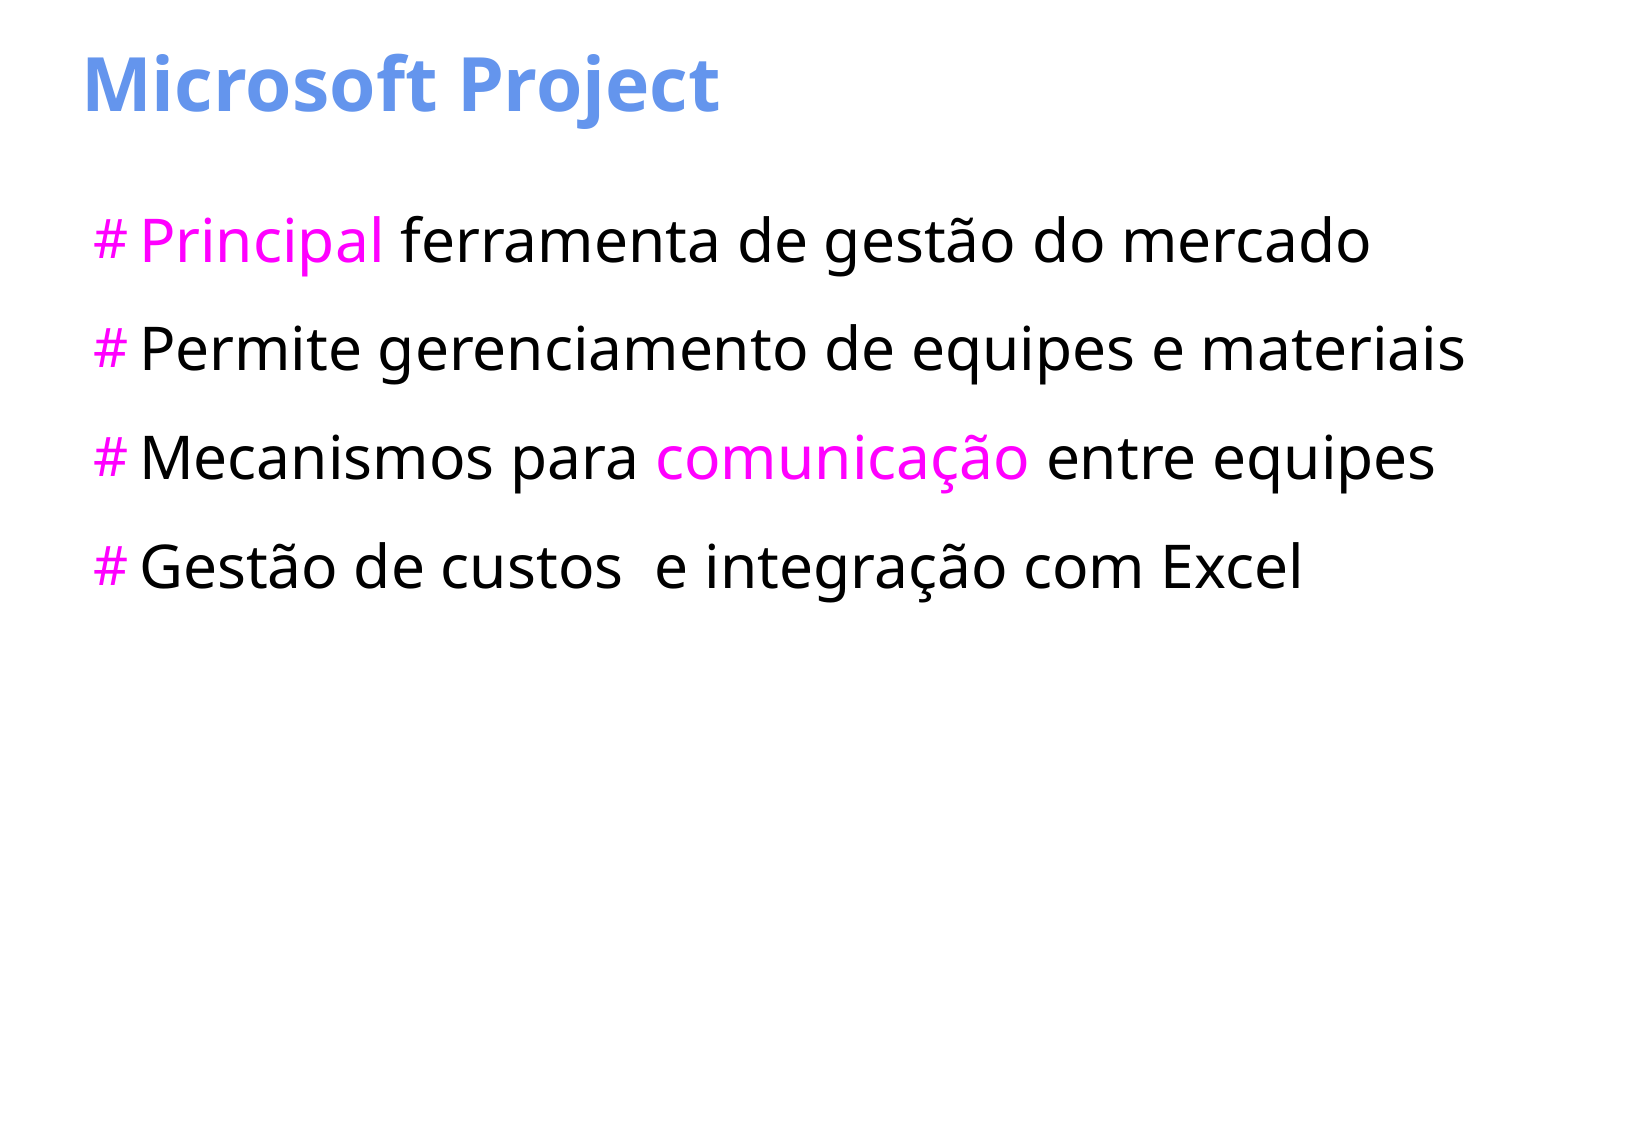

# Microsoft Project
Principal ferramenta de gestão do mercado
Permite gerenciamento de equipes e materiais
Mecanismos para comunicação entre equipes
Gestão de custos e integração com Excel